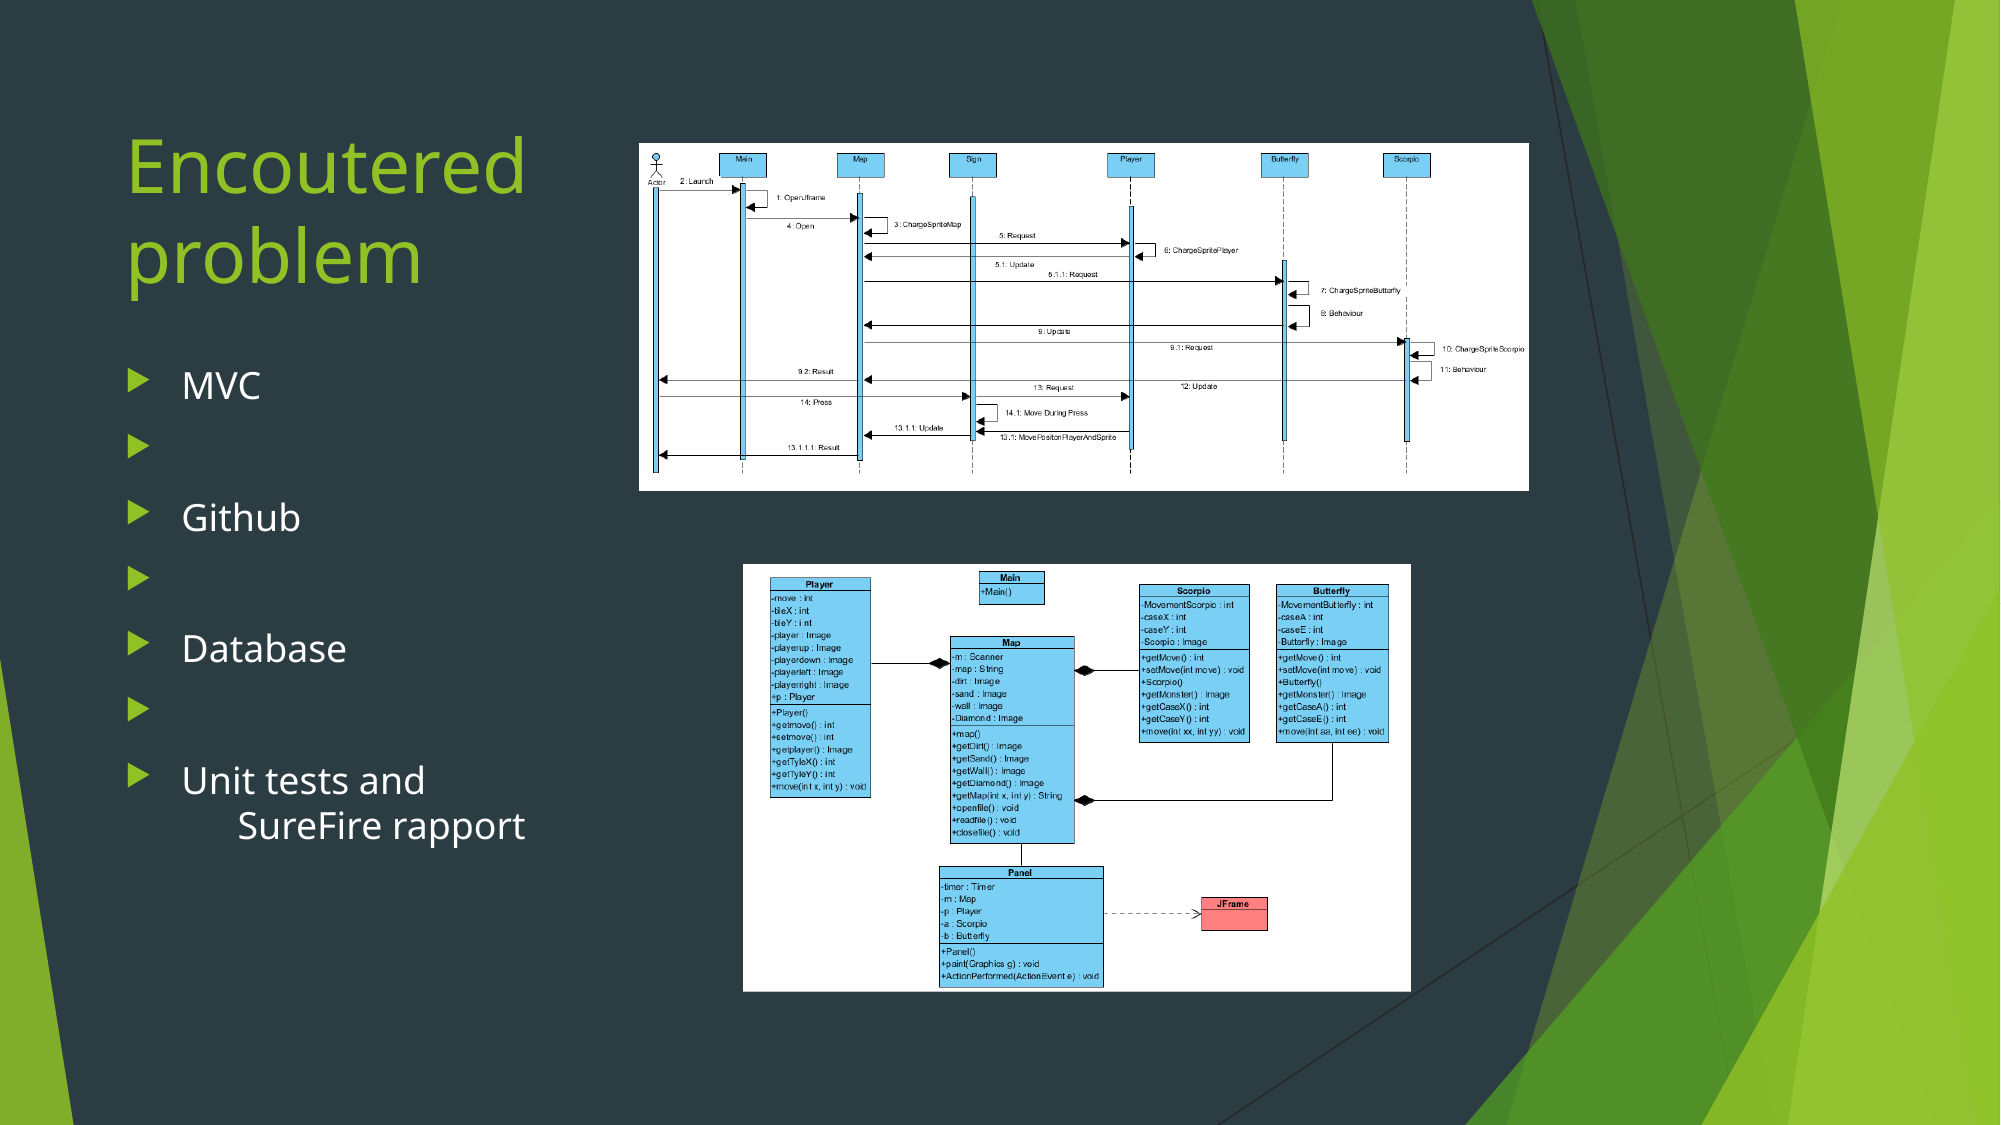

Encoutered problem
# MVC
Github
Database
Unit tests and SureFire rapport